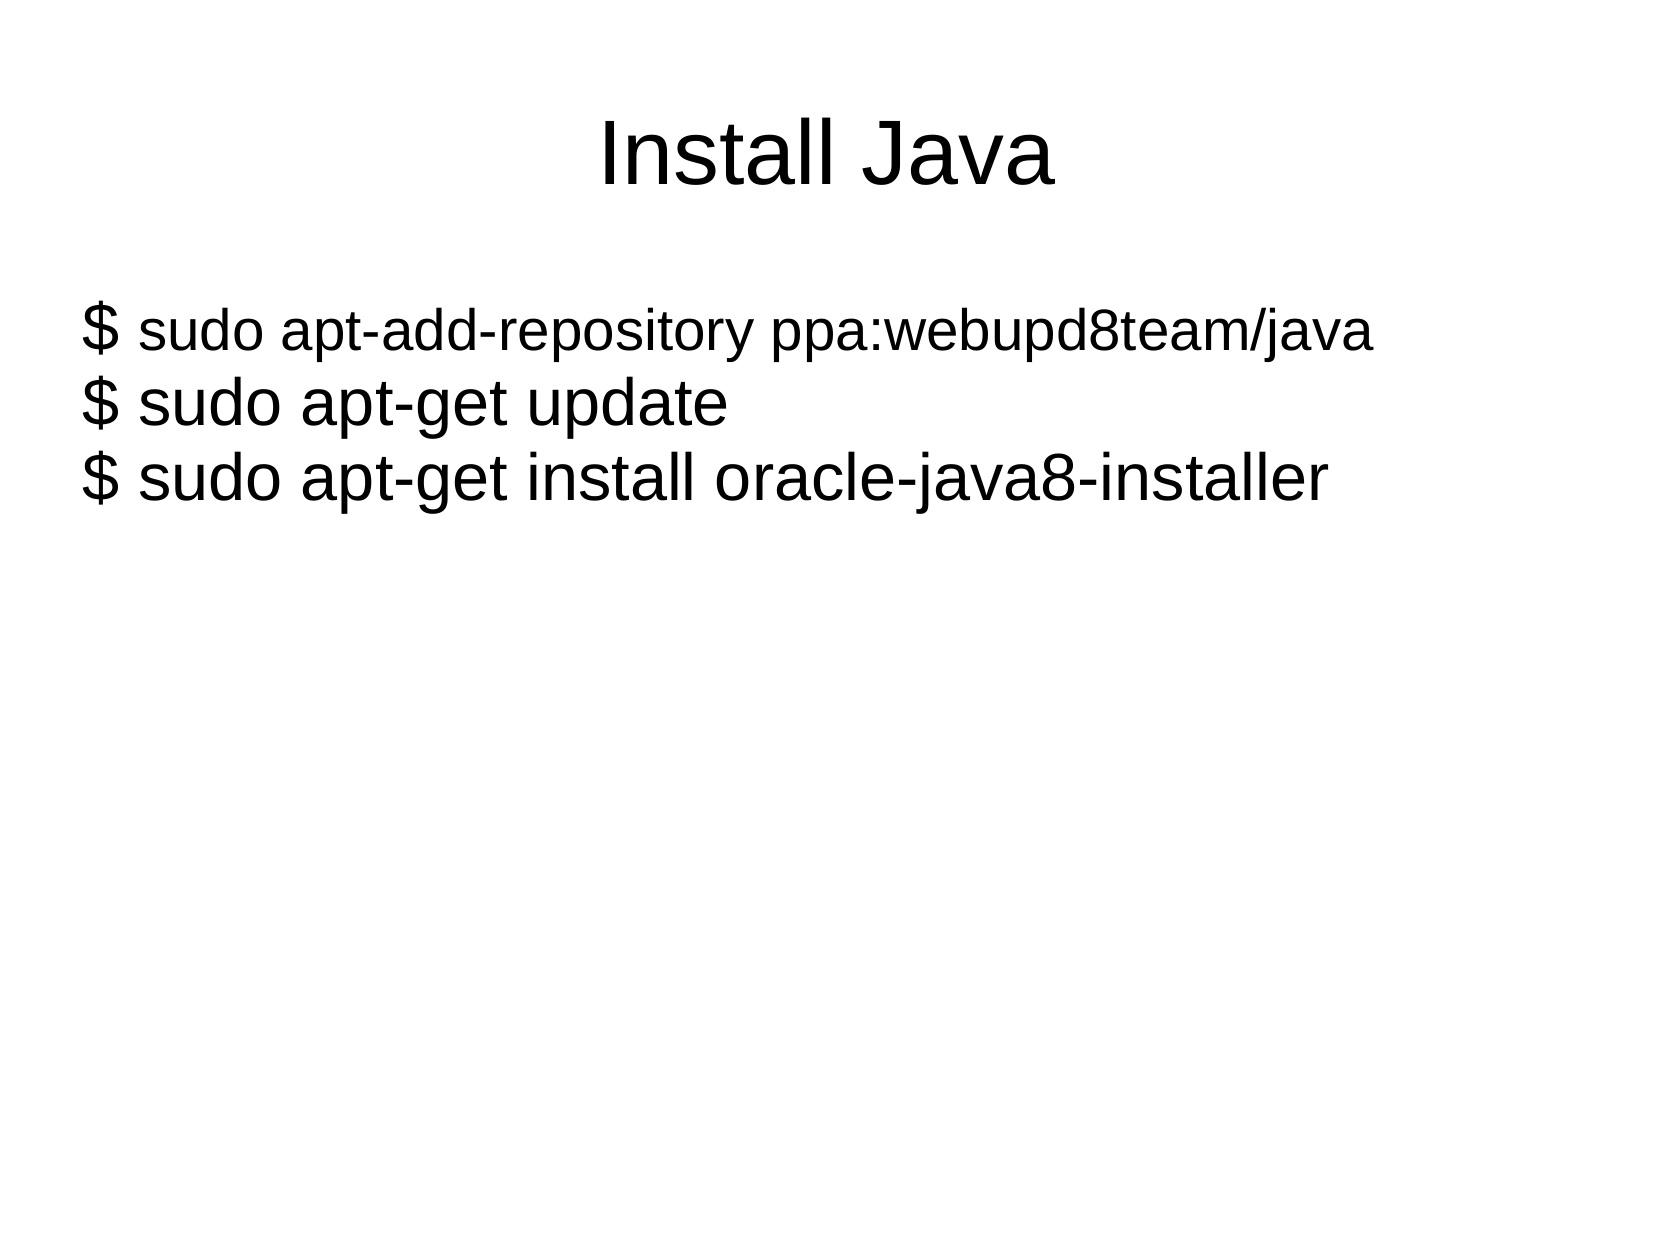

# Install Java
$ sudo apt-add-repository ppa:webupd8team/java
$ sudo apt-get update
$ sudo apt-get install oracle-java8-installer